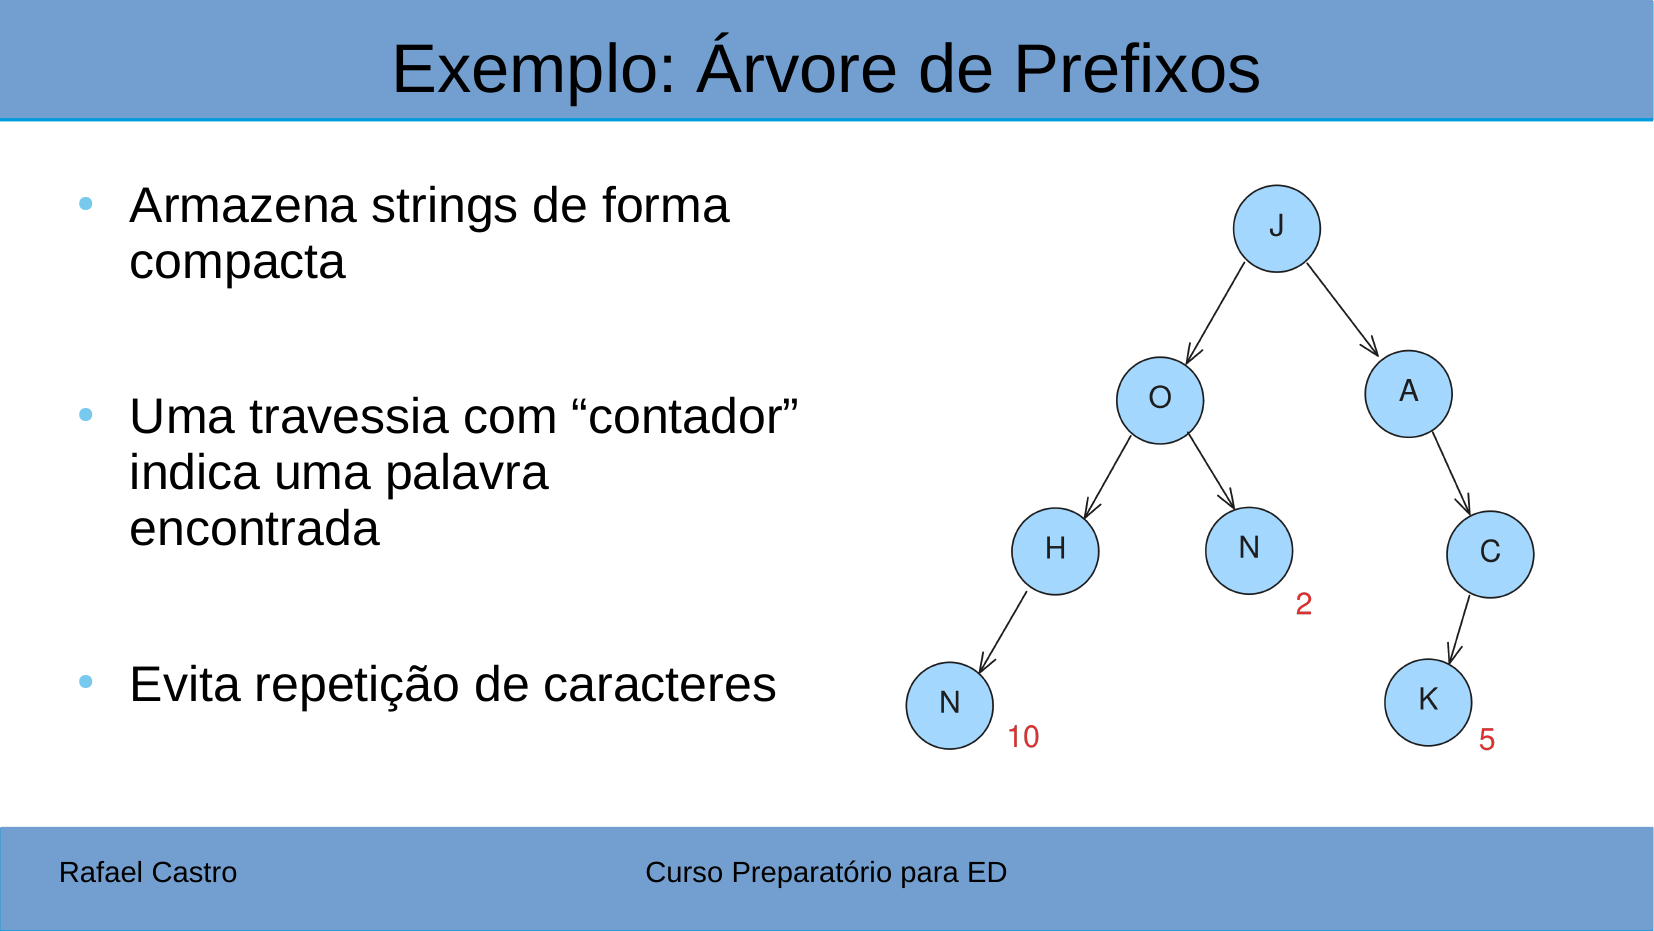

# Exemplo: Árvore de Prefixos
Armazena strings de forma compacta
Uma travessia com “contador” indica uma palavra encontrada
Evita repetição de caracteres
Curso Preparatório para ED